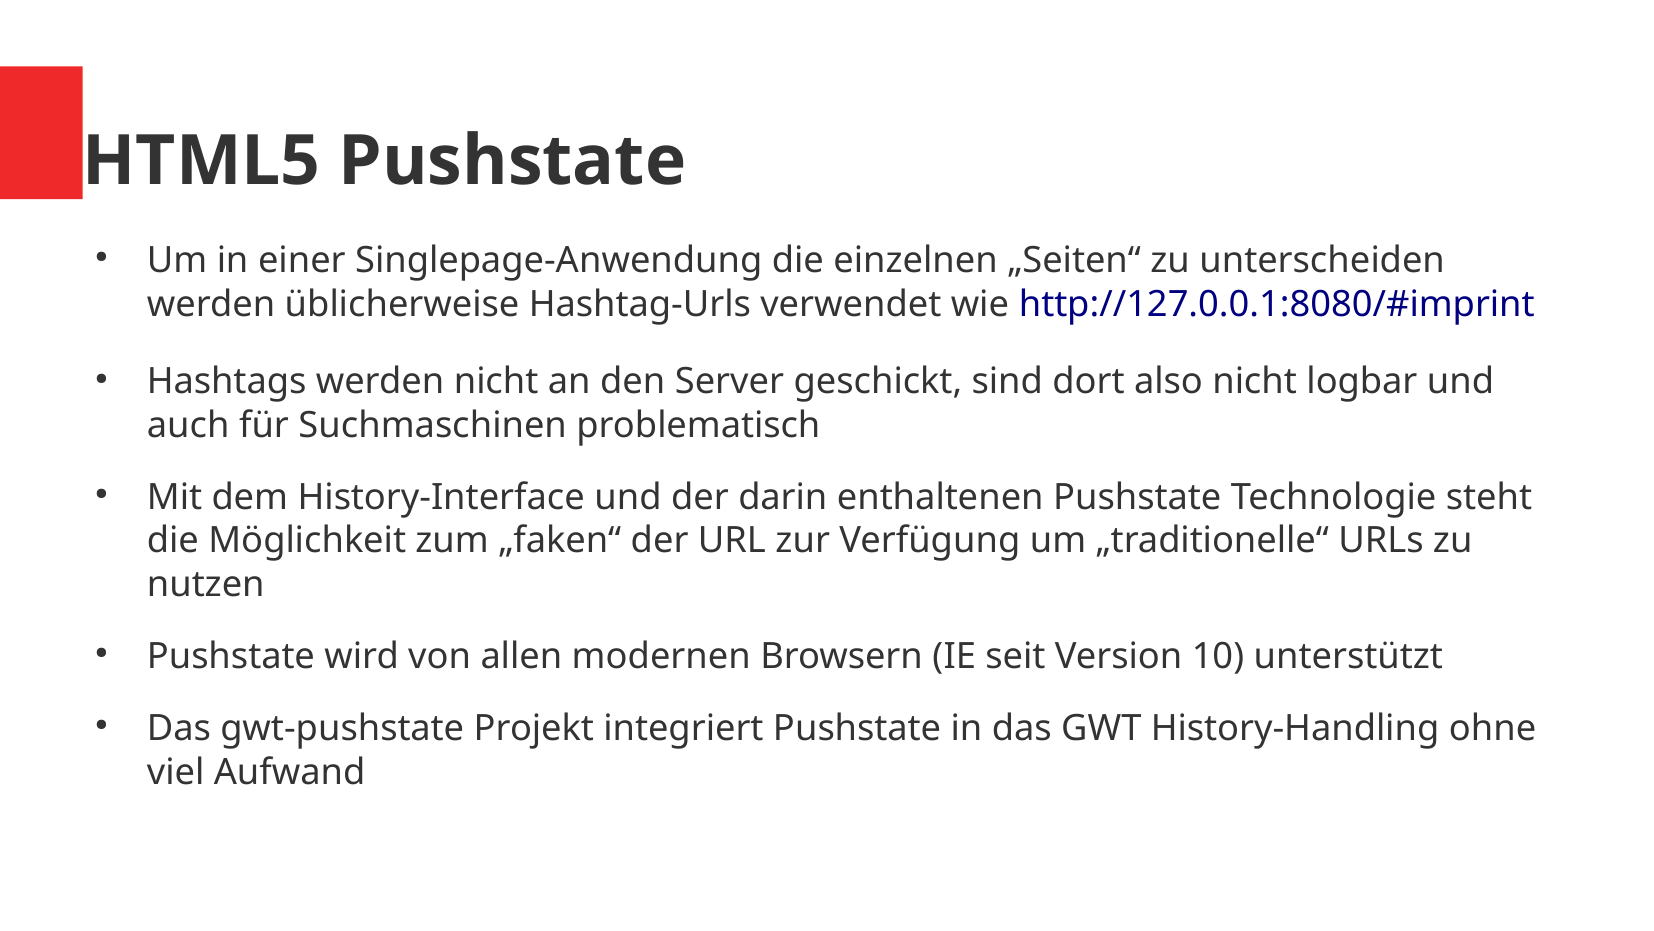

# HTML5 Pushstate
Um in einer Singlepage-Anwendung die einzelnen „Seiten“ zu unterscheiden werden üblicherweise Hashtag-Urls verwendet wie http://127.0.0.1:8080/#imprint
Hashtags werden nicht an den Server geschickt, sind dort also nicht logbar und auch für Suchmaschinen problematisch
Mit dem History-Interface und der darin enthaltenen Pushstate Technologie steht die Möglichkeit zum „faken“ der URL zur Verfügung um „traditionelle“ URLs zu nutzen
Pushstate wird von allen modernen Browsern (IE seit Version 10) unterstützt
Das gwt-pushstate Projekt integriert Pushstate in das GWT History-Handling ohne viel Aufwand